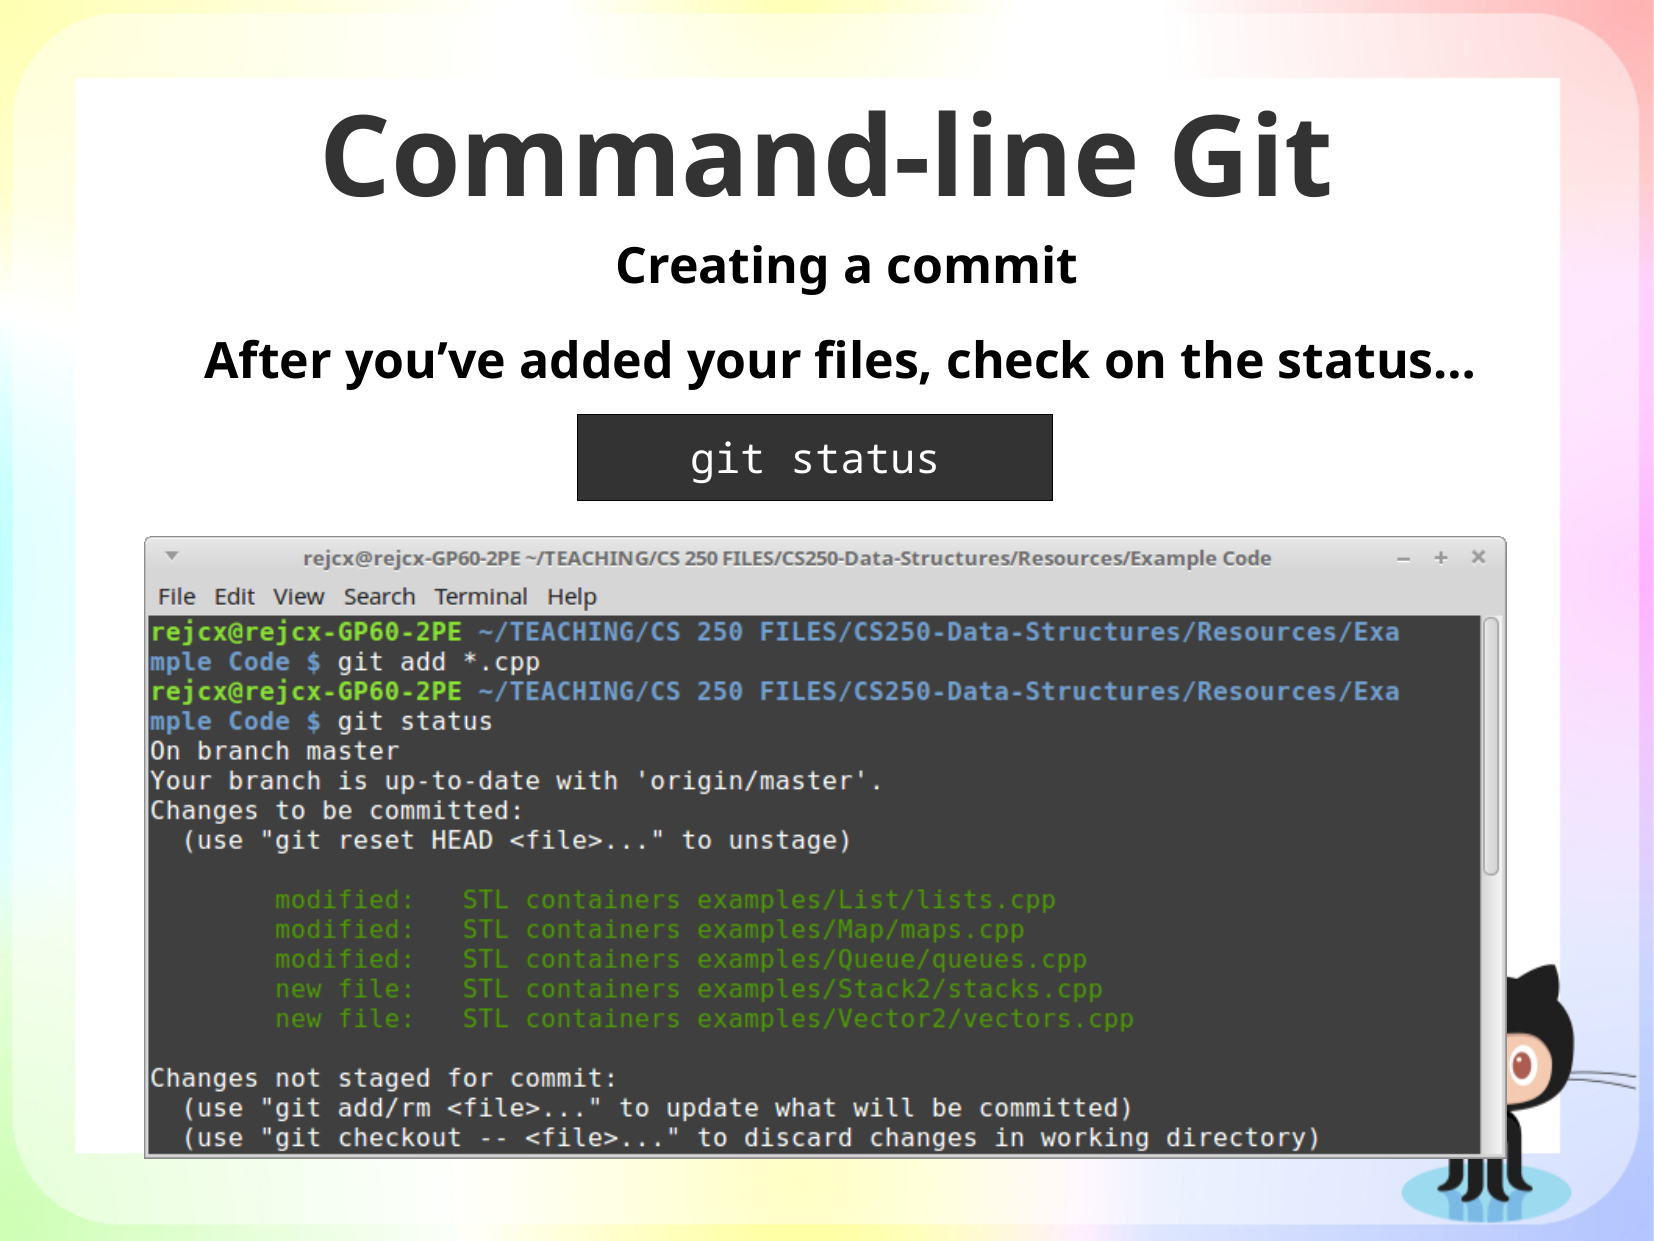

# Command-line Git
Creating a commit
After you’ve added your files, check on the status…
git status